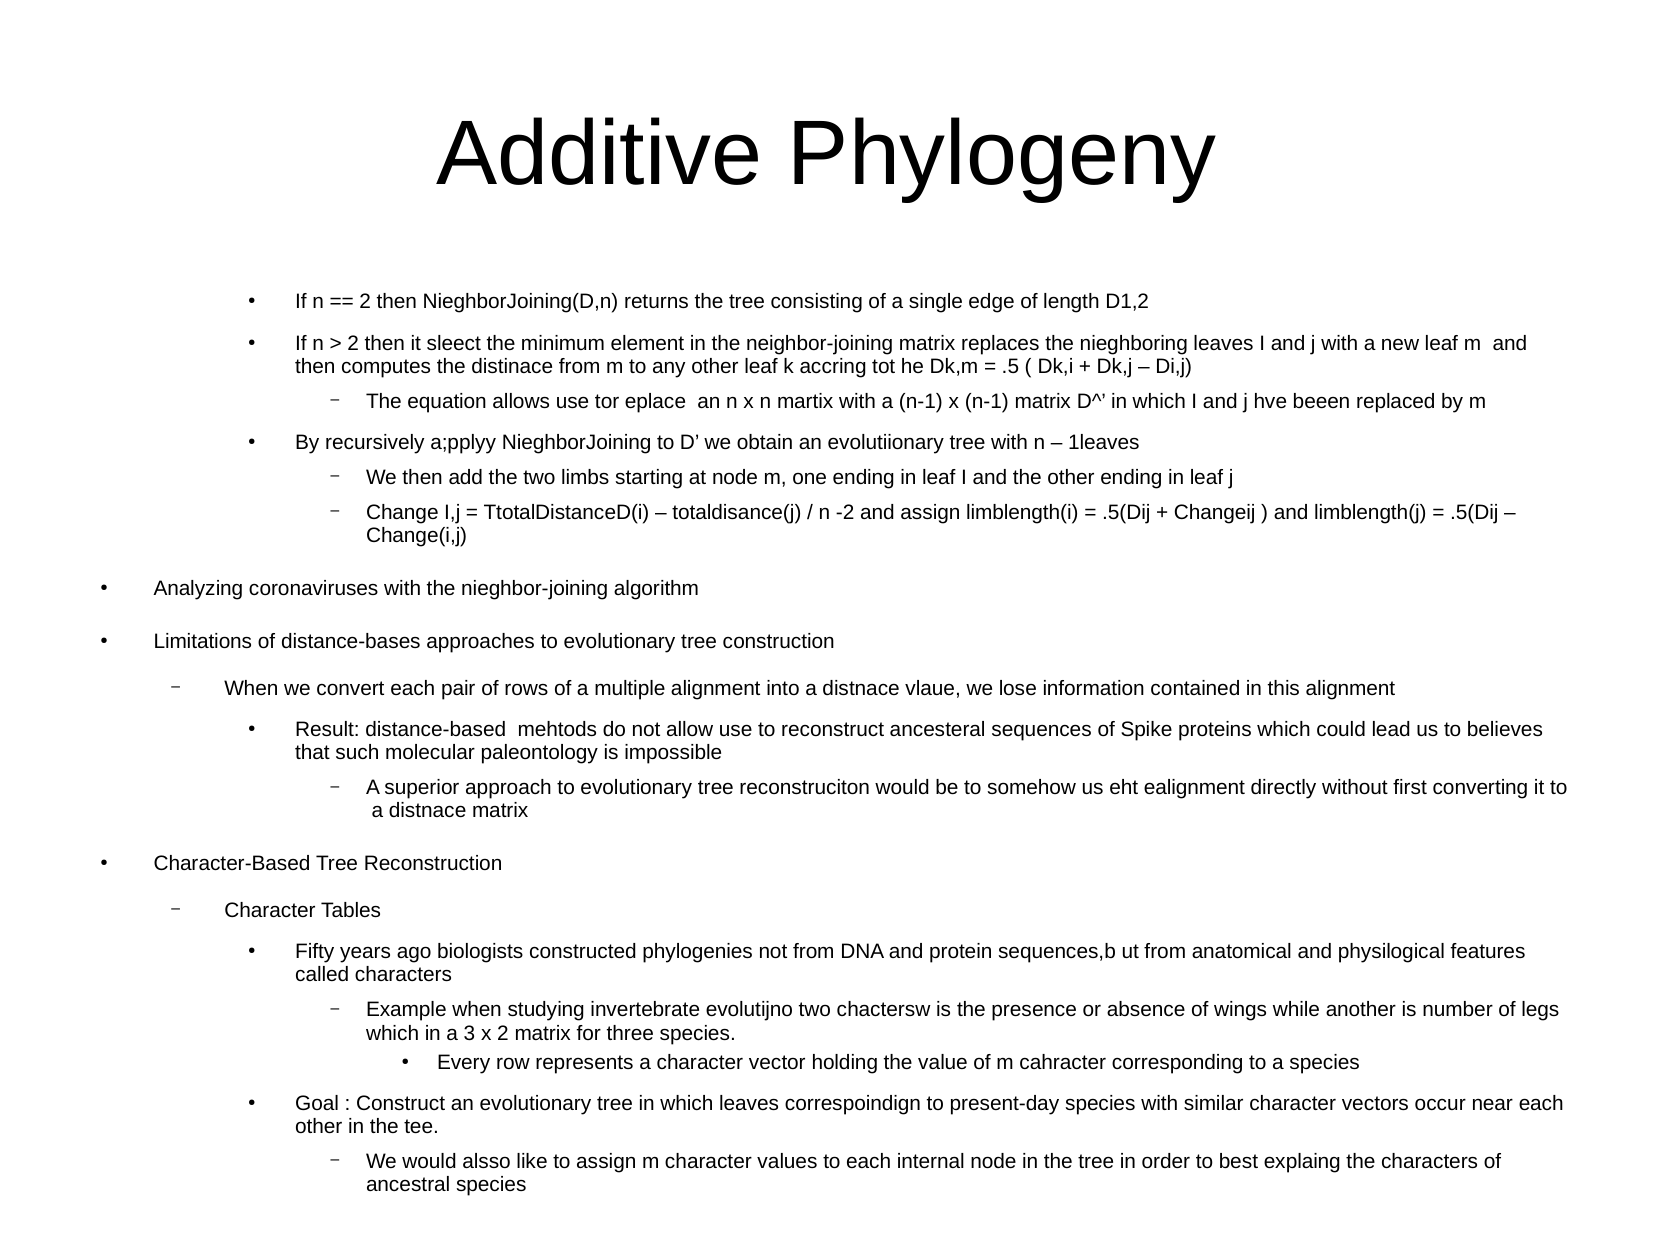

# Additive Phylogeny
If n == 2 then NieghborJoining(D,n) returns the tree consisting of a single edge of length D1,2
If n > 2 then it sleect the minimum element in the neighbor-joining matrix replaces the nieghboring leaves I and j with a new leaf m and then computes the distinace from m to any other leaf k accring tot he Dk,m = .5 ( Dk,i + Dk,j – Di,j)
The equation allows use tor eplace an n x n martix with a (n-1) x (n-1) matrix D^’ in which I and j hve beeen replaced by m
By recursively a;pplyy NieghborJoining to D’ we obtain an evolutiionary tree with n – 1leaves
We then add the two limbs starting at node m, one ending in leaf I and the other ending in leaf j
Change I,j = TtotalDistanceD(i) – totaldisance(j) / n -2 and assign limblength(i) = .5(Dij + Changeij ) and limblength(j) = .5(Dij – Change(i,j)
Analyzing coronaviruses with the nieghbor-joining algorithm
Limitations of distance-bases approaches to evolutionary tree construction
When we convert each pair of rows of a multiple alignment into a distnace vlaue, we lose information contained in this alignment
Result: distance-based mehtods do not allow use to reconstruct ancesteral sequences of Spike proteins which could lead us to believes that such molecular paleontology is impossible
A superior approach to evolutionary tree reconstruciton would be to somehow us eht ealignment directly without first converting it to a distnace matrix
Character-Based Tree Reconstruction
Character Tables
Fifty years ago biologists constructed phylogenies not from DNA and protein sequences,b ut from anatomical and physilogical features called characters
Example when studying invertebrate evolutijno two chactersw is the presence or absence of wings while another is number of legs which in a 3 x 2 matrix for three species.
Every row represents a character vector holding the value of m cahracter corresponding to a species
Goal : Construct an evolutionary tree in which leaves correspoindign to present-day species with similar character vectors occur near each other in the tee.
We would alsso like to assign m character values to each internal node in the tree in order to best explaing the characters of ancestral species